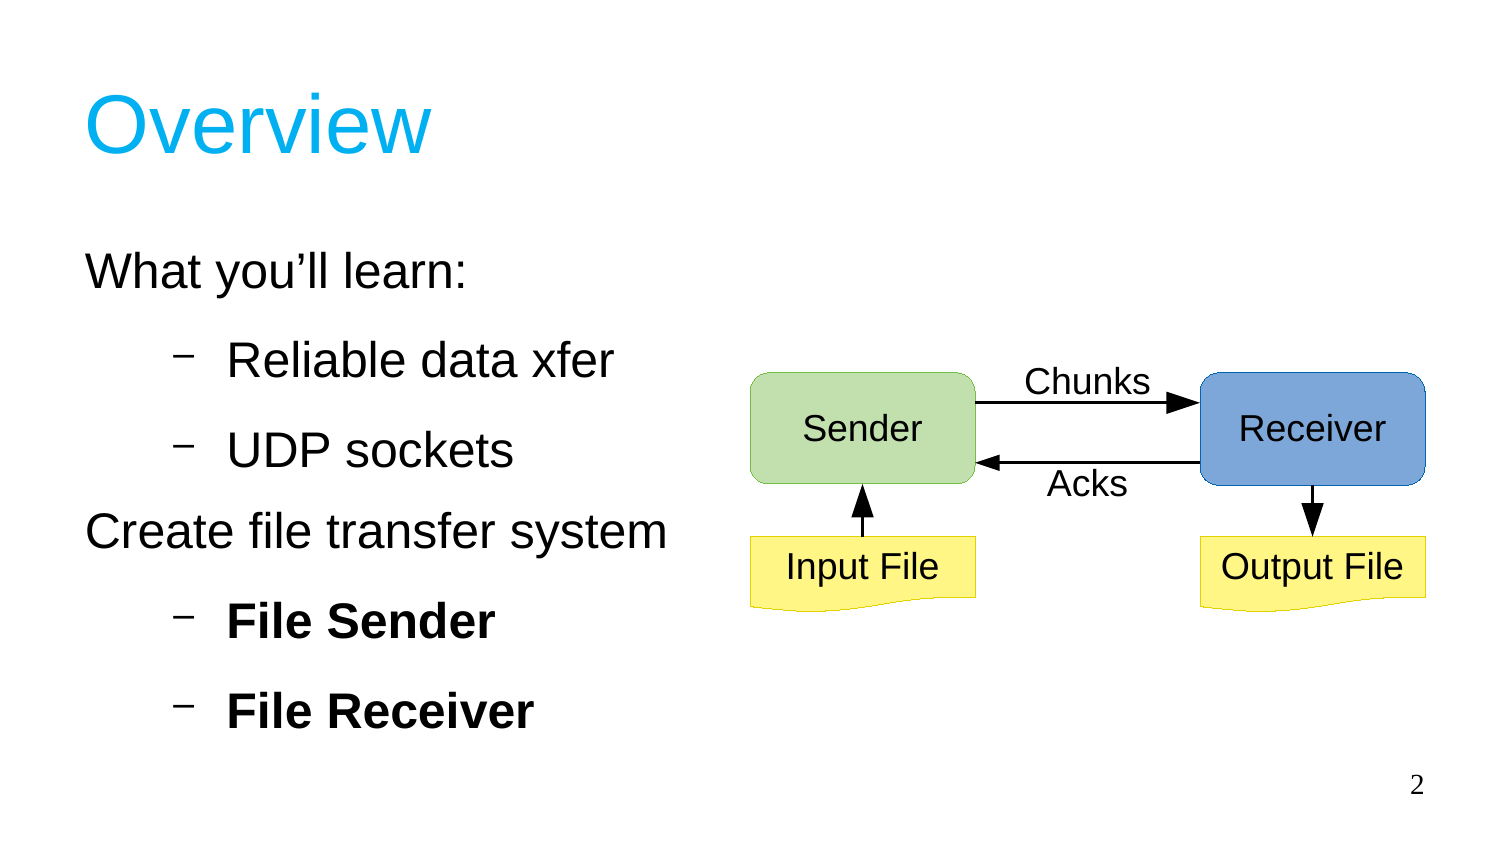

# Overview
What you’ll learn:
Reliable data xfer
UDP sockets
Create file transfer system
File Sender
File Receiver
Sender
Receiver
Chunks
Acks
Input File
Output File
2